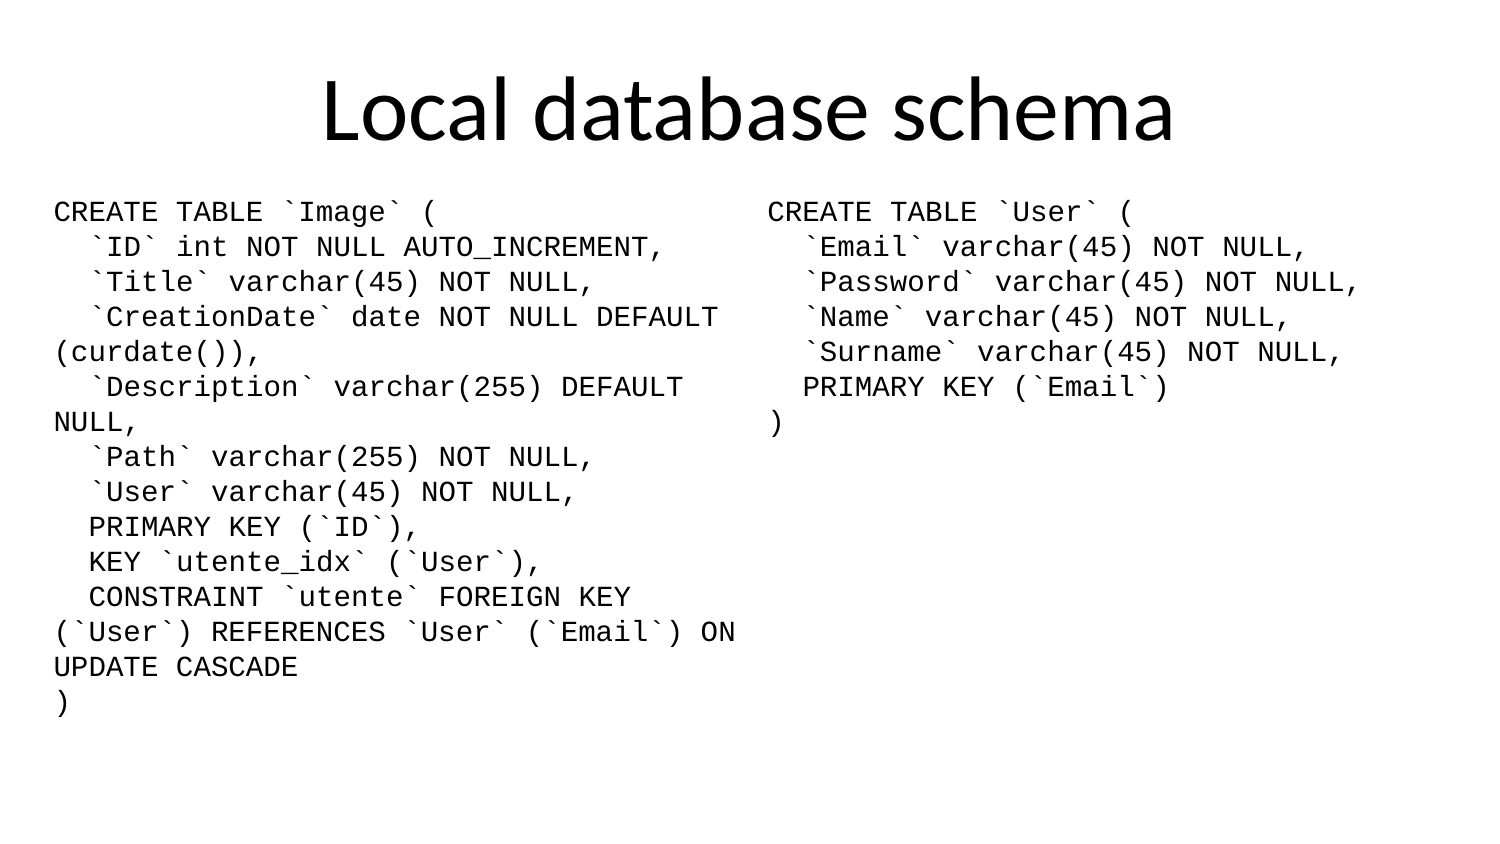

# Local database schema
CREATE TABLE `Image` (
 `ID` int NOT NULL AUTO_INCREMENT,
 `Title` varchar(45) NOT NULL,
 `CreationDate` date NOT NULL DEFAULT (curdate()),
 `Description` varchar(255) DEFAULT NULL,
 `Path` varchar(255) NOT NULL,
 `User` varchar(45) NOT NULL,
 PRIMARY KEY (`ID`),
 KEY `utente_idx` (`User`),
 CONSTRAINT `utente` FOREIGN KEY (`User`) REFERENCES `User` (`Email`) ON UPDATE CASCADE
)
CREATE TABLE `User` (
 `Email` varchar(45) NOT NULL,
 `Password` varchar(45) NOT NULL,
 `Name` varchar(45) NOT NULL,
 `Surname` varchar(45) NOT NULL,
 PRIMARY KEY (`Email`)
)